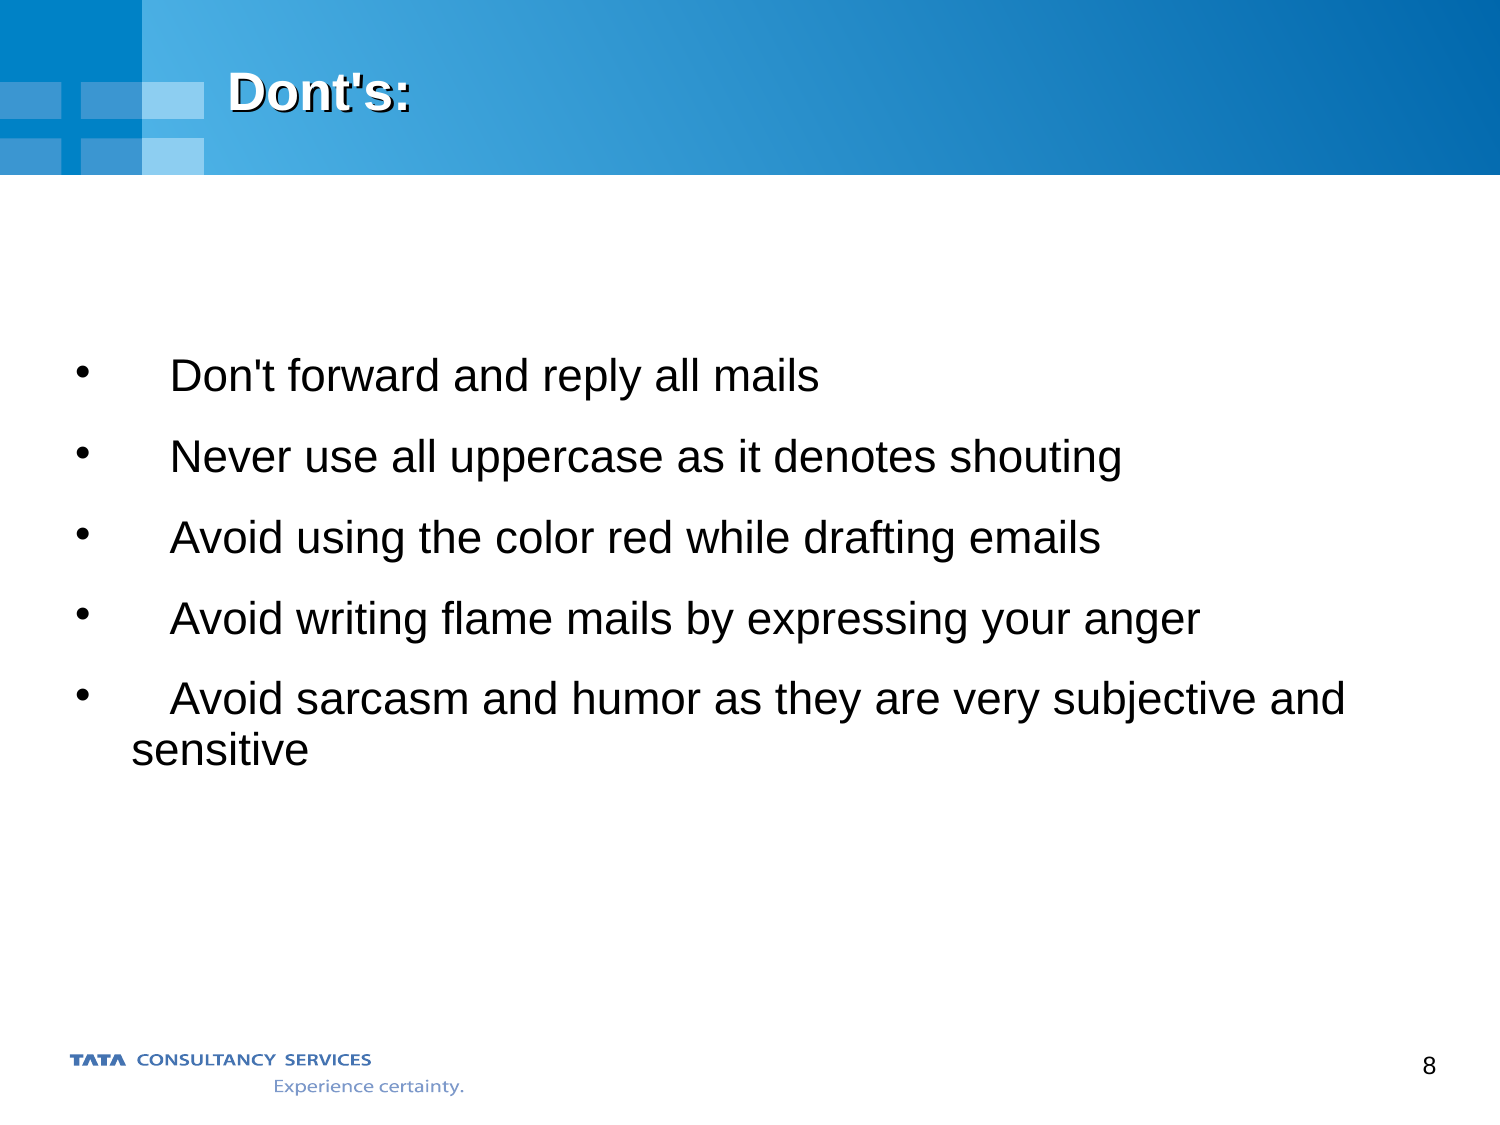

# Dont's:
 Don't forward and reply all mails
 Never use all uppercase as it denotes shouting
 Avoid using the color red while drafting emails
 Avoid writing flame mails by expressing your anger
 Avoid sarcasm and humor as they are very subjective and sensitive